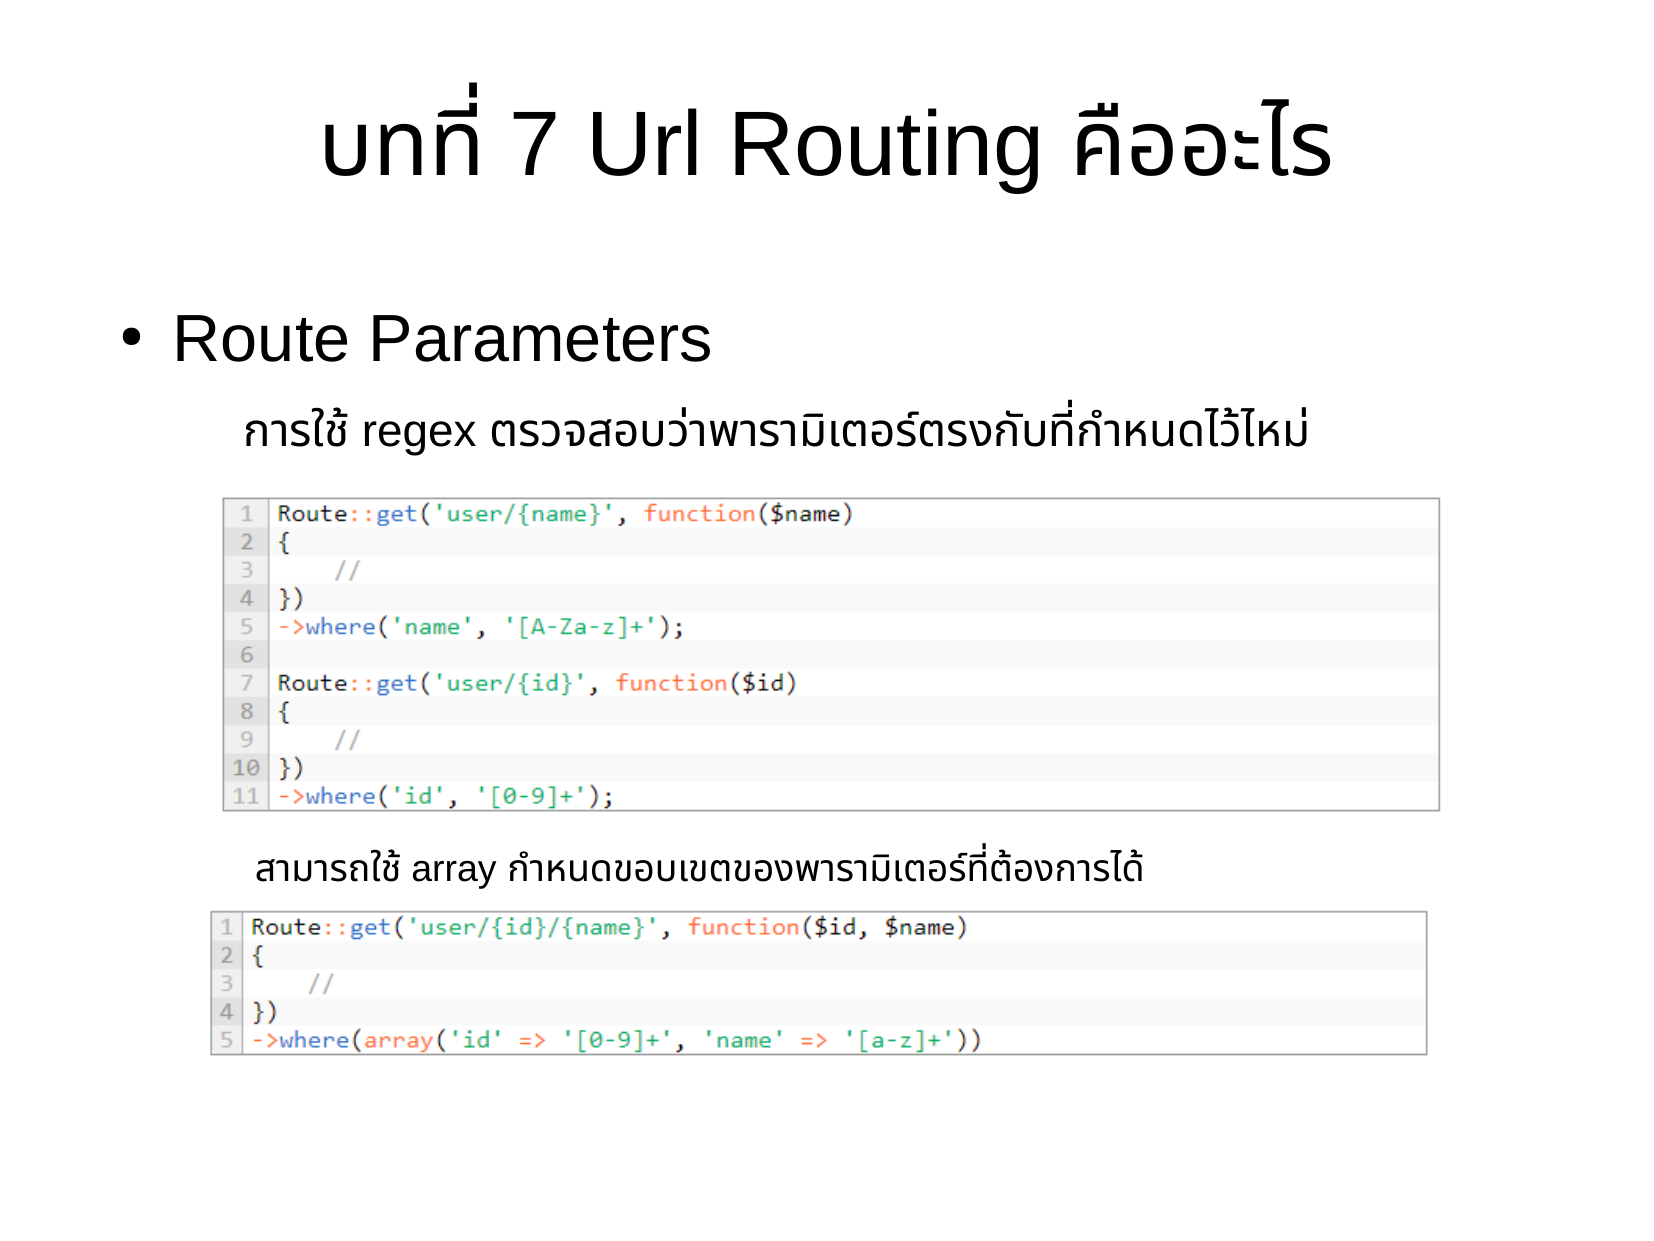

# บทที่ 7 Url Routing คืออะไร
Route Parameters
การใช้ regex ตรวจสอบว่าพารามิเตอร์ตรงกับที่กำหนดไว้ไหม่
สามารถใช้ array กำหนดขอบเขตของพารามิเตอร์ที่ต้องการได้